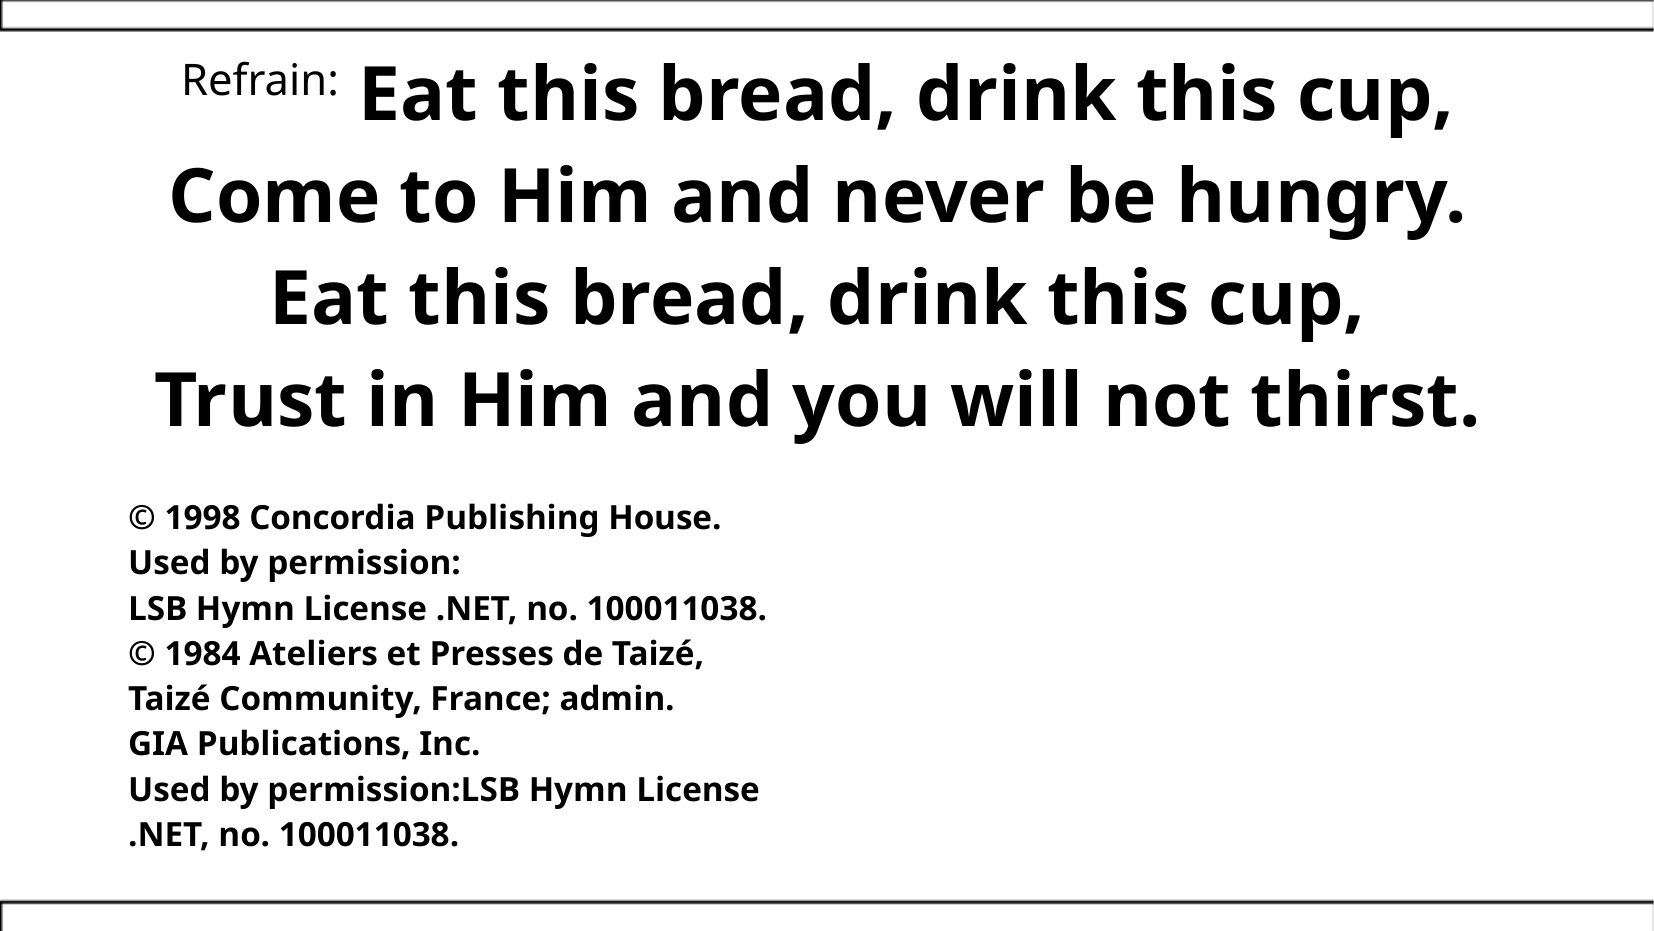

Refrain: Eat this bread, drink this cup,
Come to Him and never be hungry.
Eat this bread, drink this cup,
Trust in Him and you will not thirst.
© 1998 Concordia Publishing House.
Used by permission:
LSB Hymn License .NET, no. 100011038.
© 1984 Ateliers et Presses de Taizé,
Taizé Community, France; admin.
GIA Publications, Inc.
Used by permission:LSB Hymn License
.NET, no. 100011038.